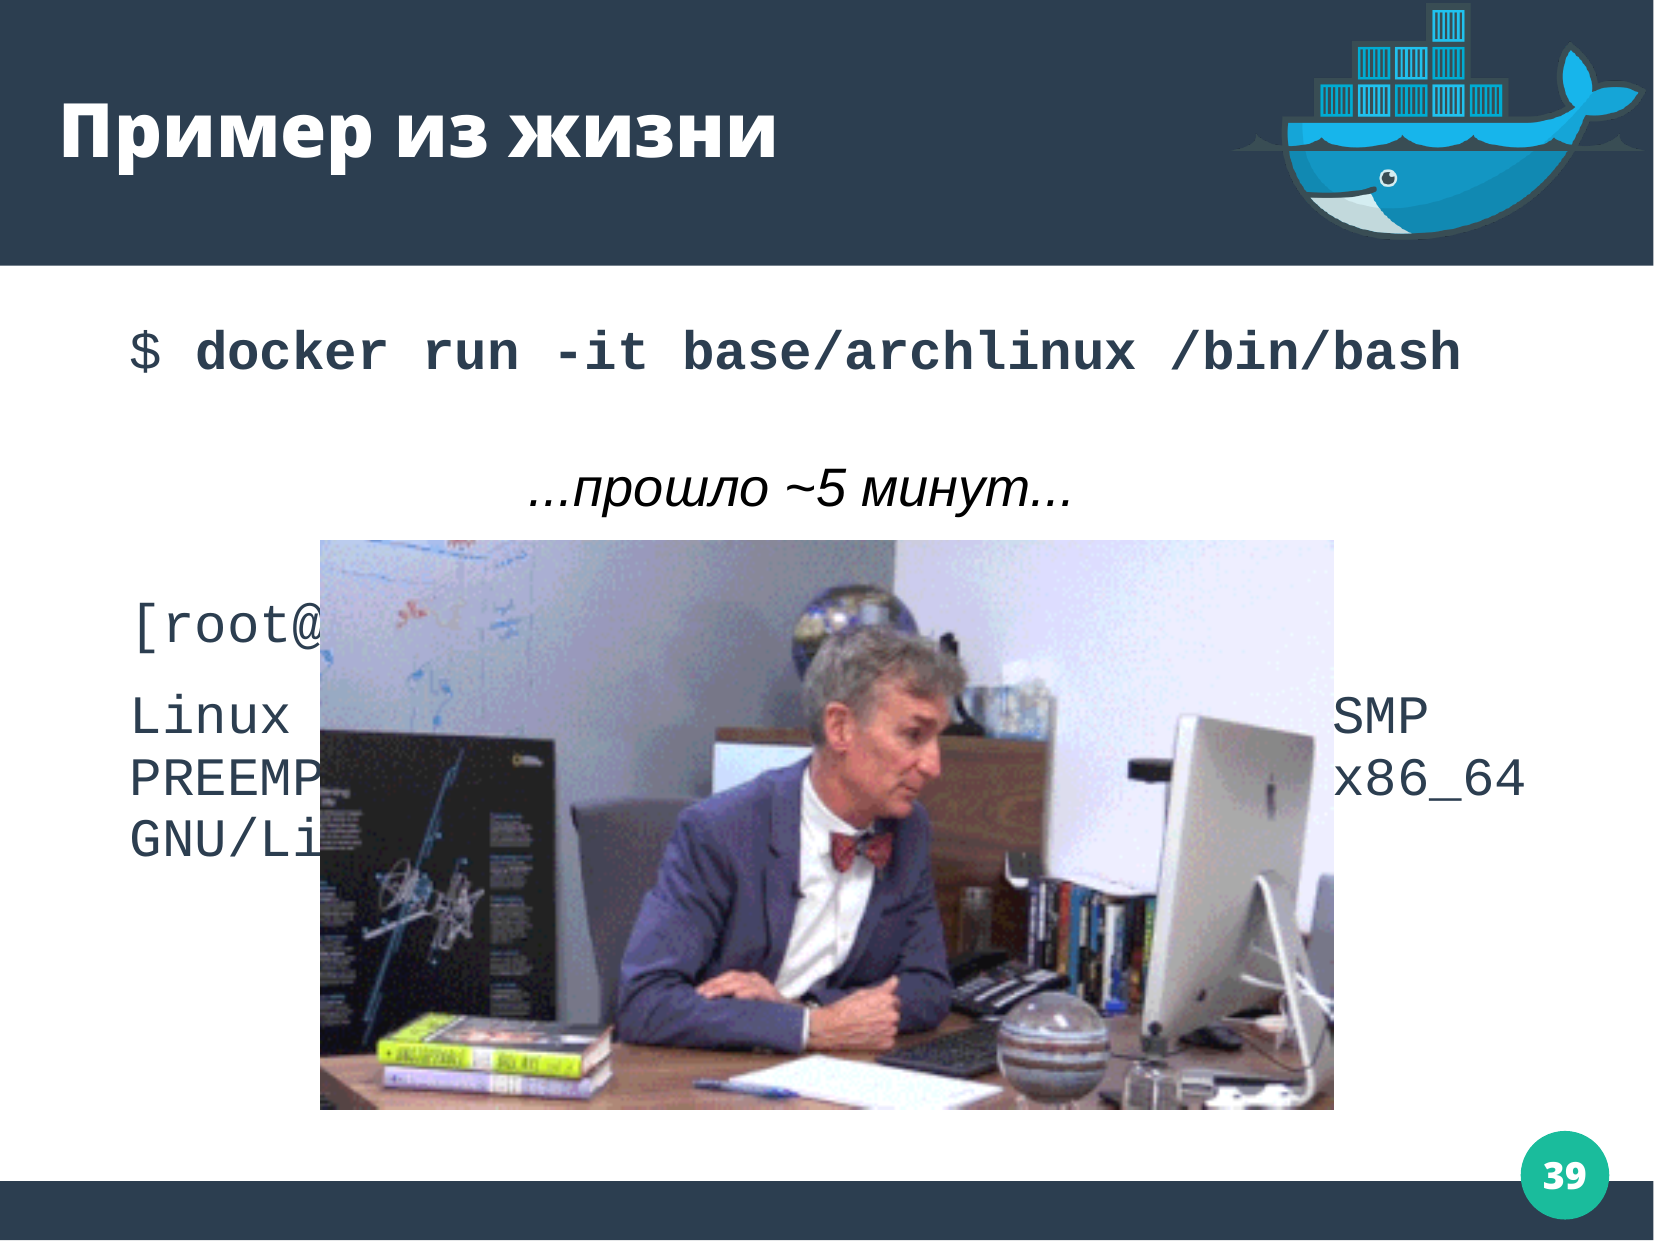

# Пример из жизни
$ docker run -it base/archlinux /bin/bash
[root@c89192c9a4a3 /]# uname -a
Linux c89192c9a4a3 4.12.12-gentoo #1 SMP PREEMPT Thu Oct 12 06:21:06 MSK 2017 x86_64 GNU/Linux
...прошло ~5 минут...
39